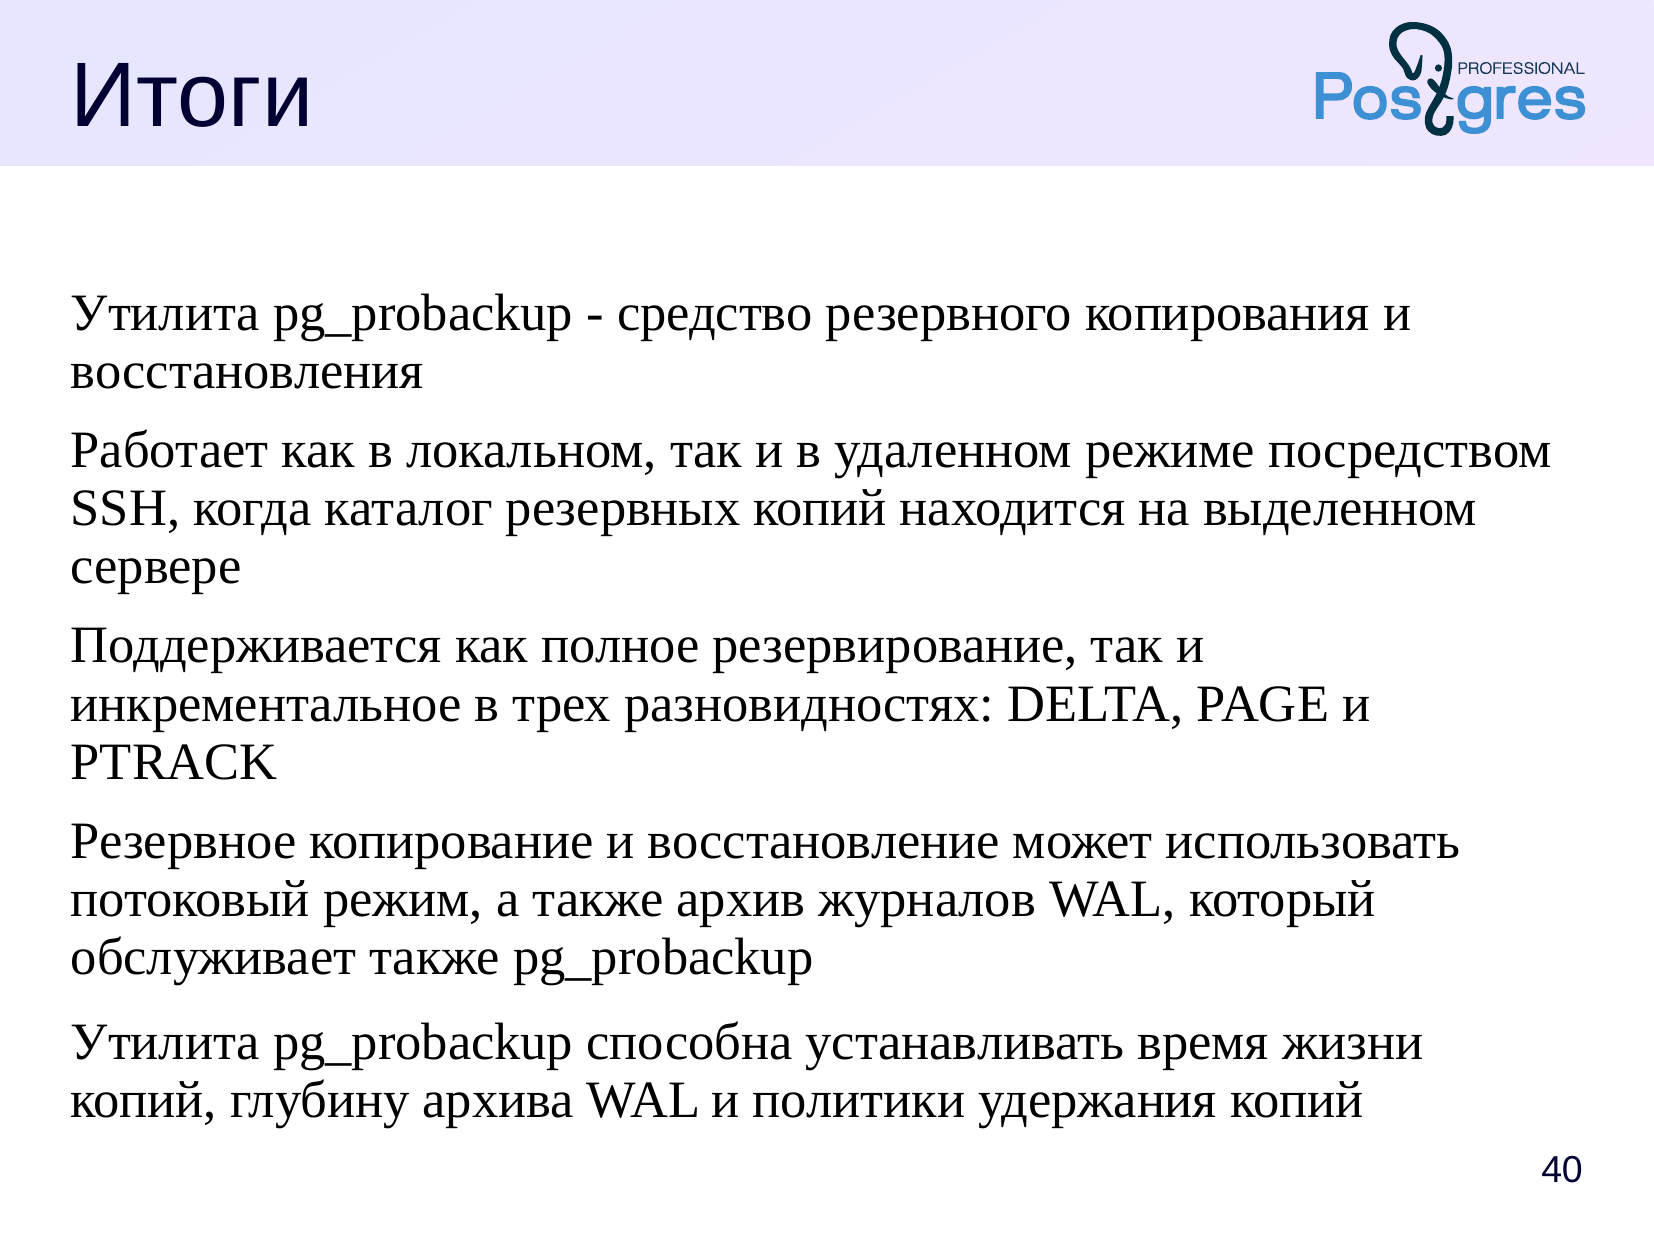

# Итоги
Утилита pg_probackup - средство резервного копирования и восстановления
Работает как в локальном, так и в удаленном режиме посредством SSH, когда каталог резервных копий находится на выделенном сервере
Поддерживается как полное резервирование, так и инкрементальное в трех разновидностях: DELTA, PAGE и PTRACK
Резервное копирование и восстановление может использовать потоковый режим, а также архив журналов WAL, который обслуживает также pg_probackup
Утилита pg_probackup способна устанавливать время жизни копий, глубину архива WAL и политики удержания копий